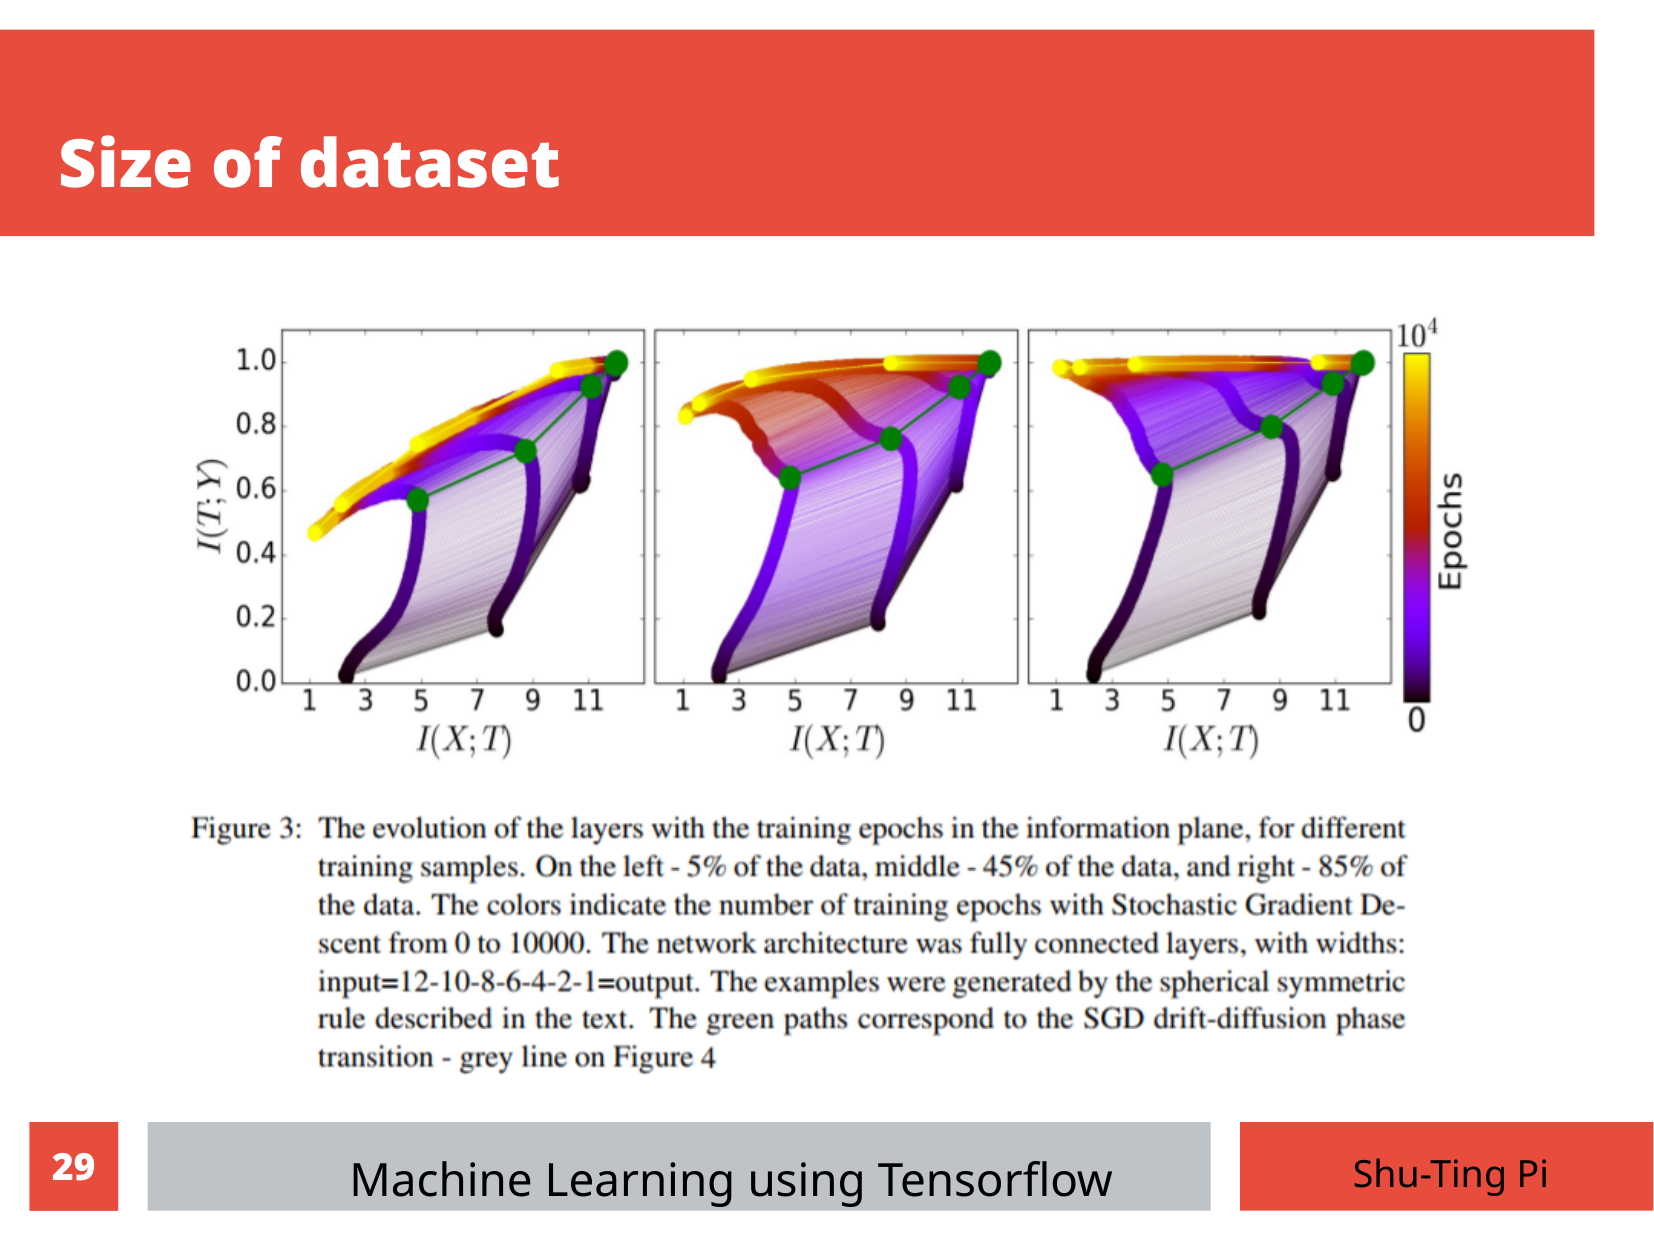

# Size of dataset
29
Machine Learning using Tensorflow
Shu-Ting Pi